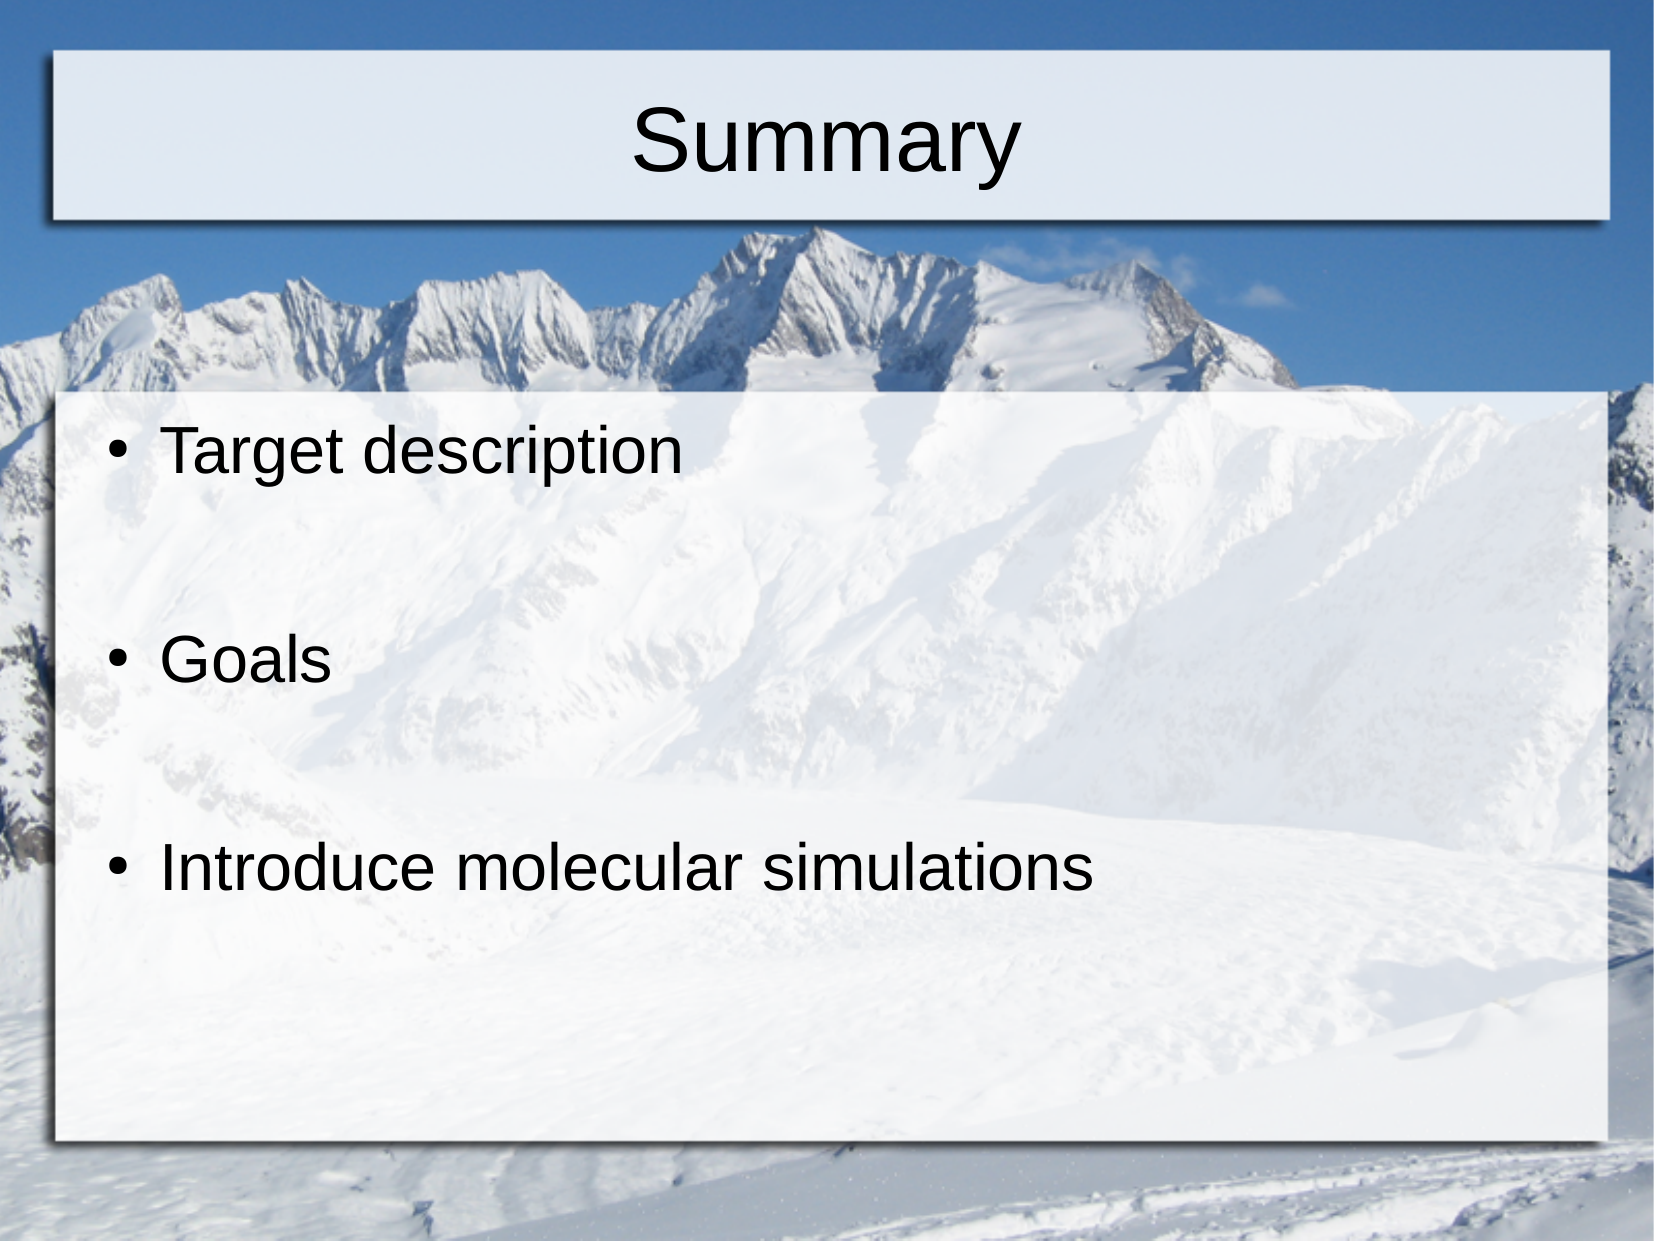

# Summary
Target description
Goals
Introduce molecular simulations